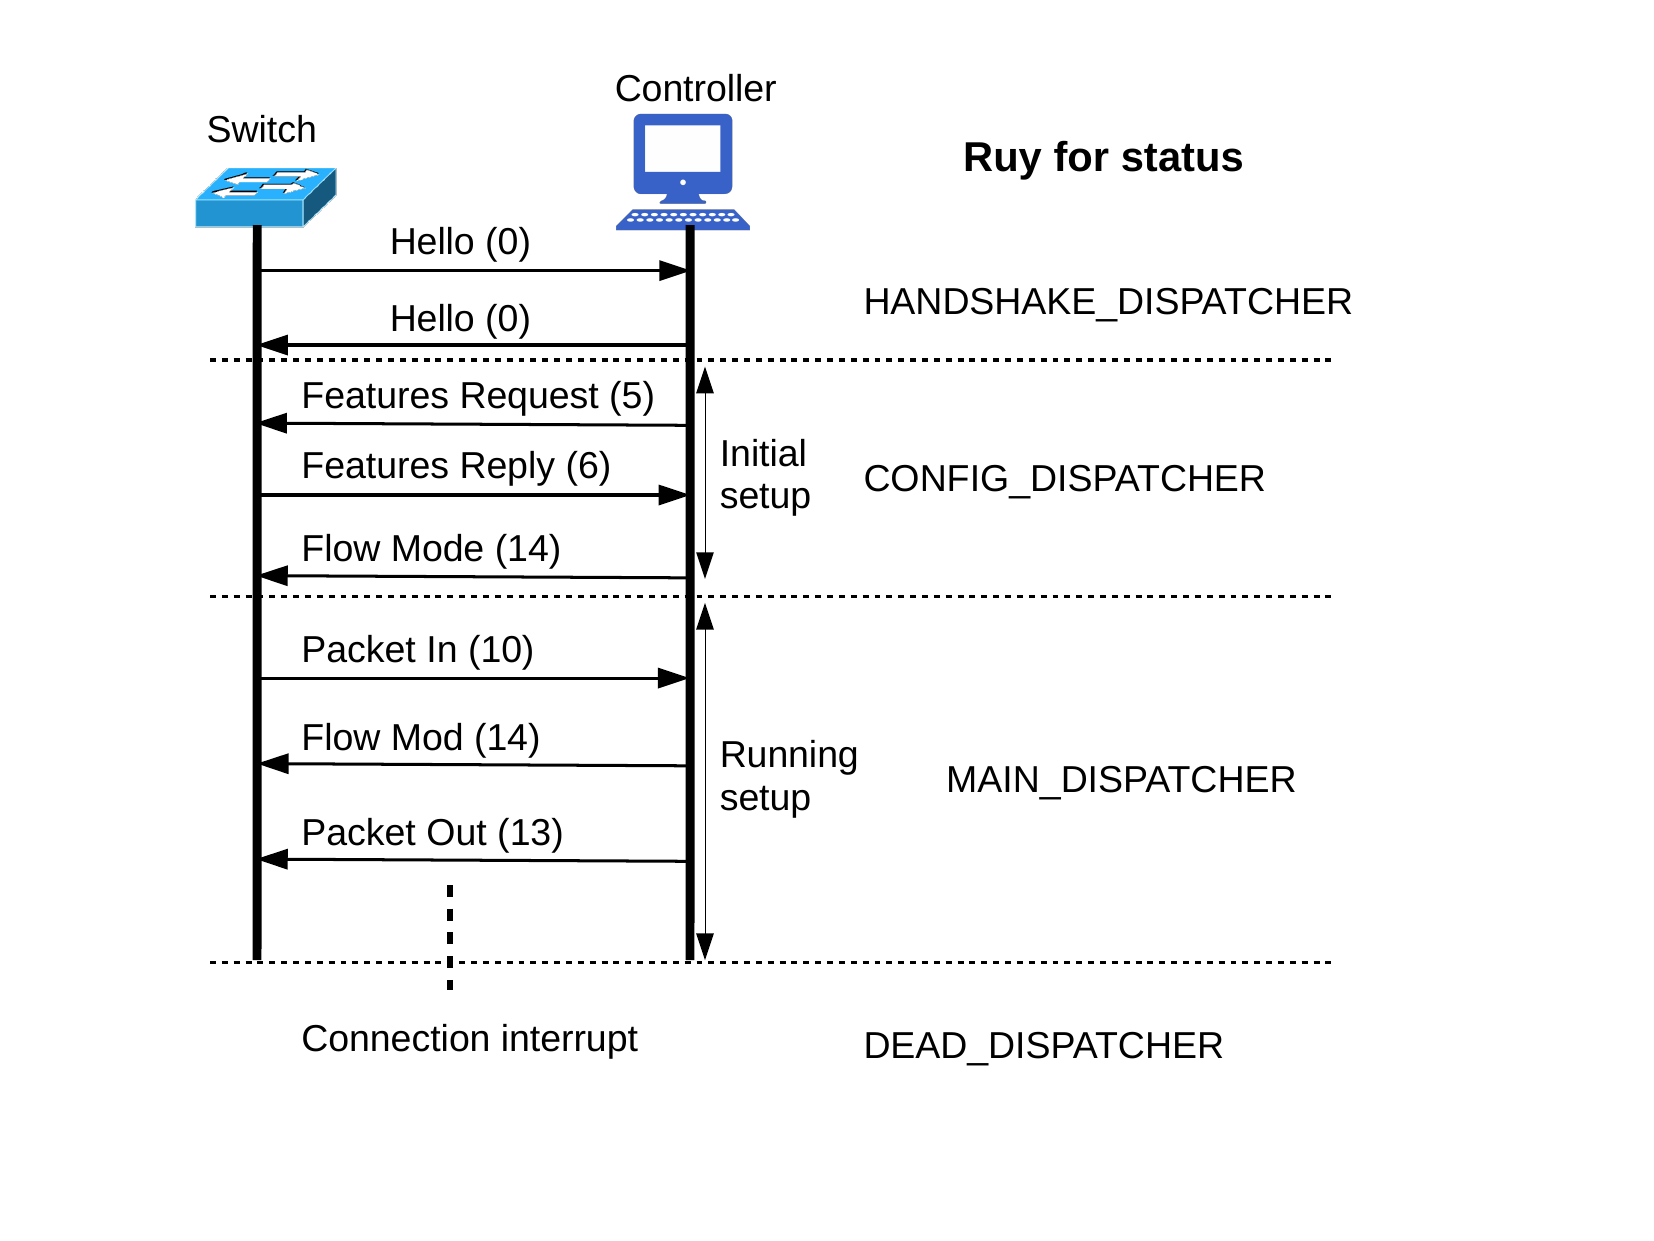

Controller
Switch
Ruy for status
Hello (0)
HANDSHAKE_DISPATCHER
Hello (0)
Features Request (5)
Initial
setup
Features Reply (6)
CONFIG_DISPATCHER
Flow Mode (14)
Packet In (10)
Flow Mod (14)
Running
setup
MAIN_DISPATCHER
Packet Out (13)
Connection interrupt
DEAD_DISPATCHER